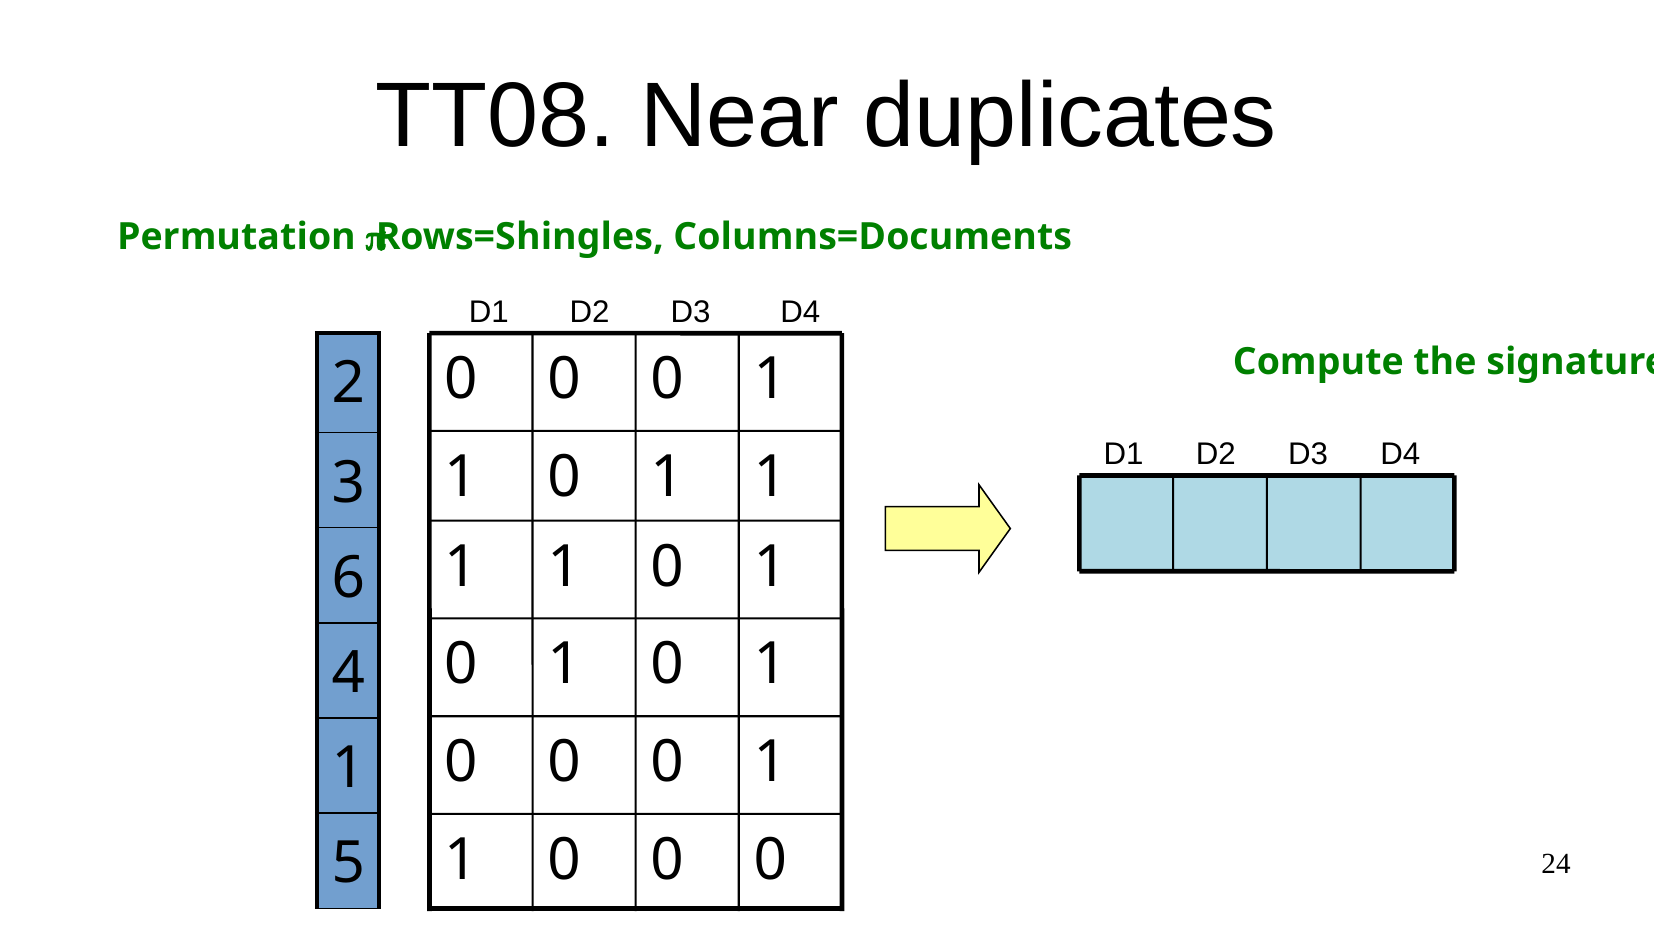

# TT08. Near duplicates
Rows=Shingles, Columns=Documents
Permutation 
 D1 D2 D3 D4
Compute the signature vector under 
| 2 |
| --- |
| 3 |
| 6 |
| 4 |
| 1 |
| 5 |
0
0
0
1
 D1 D2 D3 D4
1
0
1
1
1
1
0
1
0
1
0
1
0
0
0
1
1
0
0
0
24